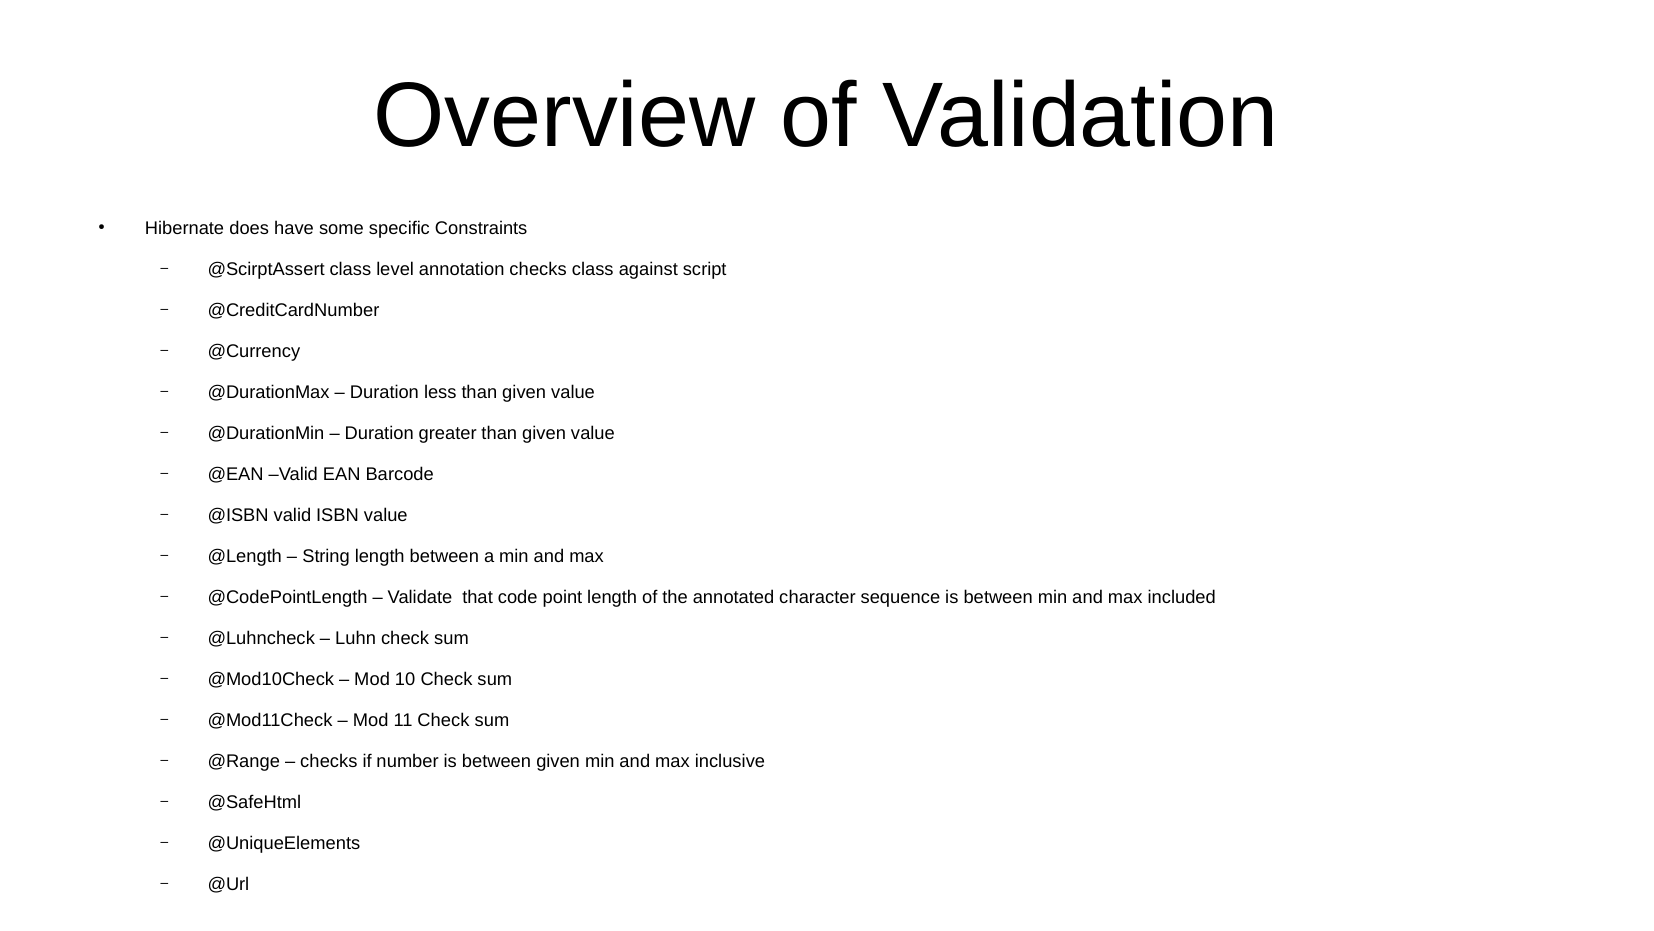

# Overview of Validation
Hibernate does have some specific Constraints
@ScirptAssert class level annotation checks class against script
@CreditCardNumber
@Currency
@DurationMax – Duration less than given value
@DurationMin – Duration greater than given value
@EAN –Valid EAN Barcode
@ISBN valid ISBN value
@Length – String length between a min and max
@CodePointLength – Validate that code point length of the annotated character sequence is between min and max included
@Luhncheck – Luhn check sum
@Mod10Check – Mod 10 Check sum
@Mod11Check – Mod 11 Check sum
@Range – checks if number is between given min and max inclusive
@SafeHtml
@UniqueElements
@Url